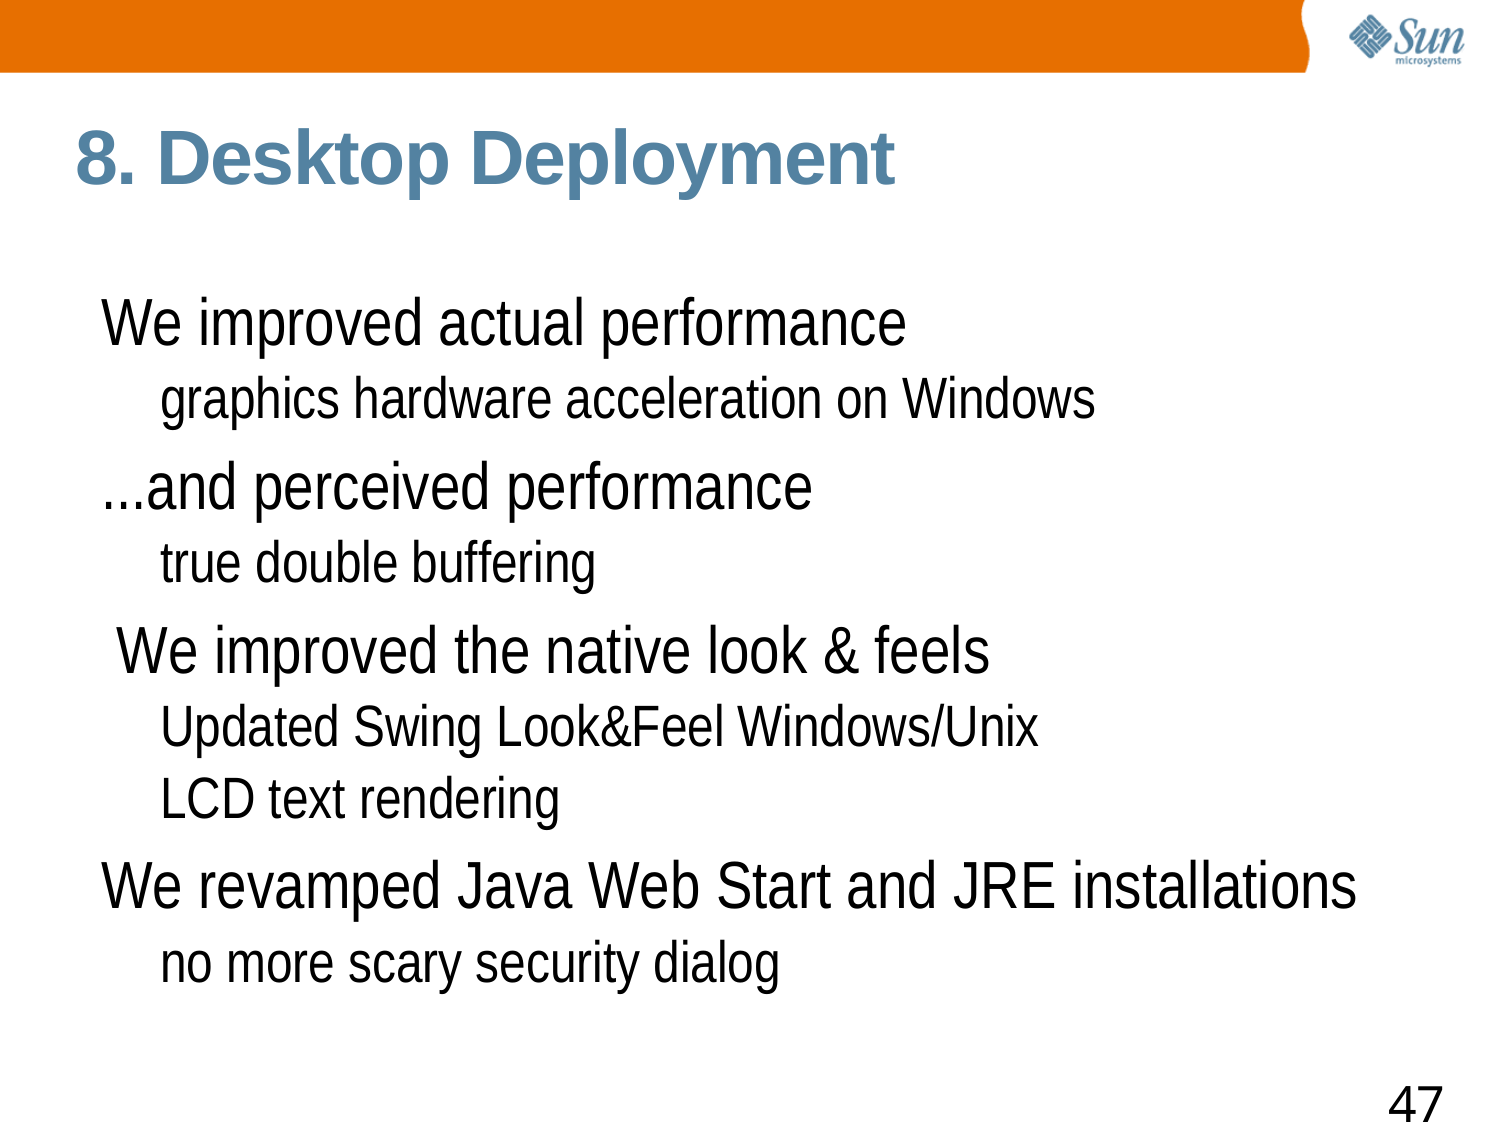

# 8. Desktop Deployment
We improved actual performance
graphics hardware acceleration on Windows
...and perceived performance
true double buffering
 We improved the native look & feels
Updated Swing Look&Feel Windows/Unix
LCD text rendering
We revamped Java Web Start and JRE installations
no more scary security dialog